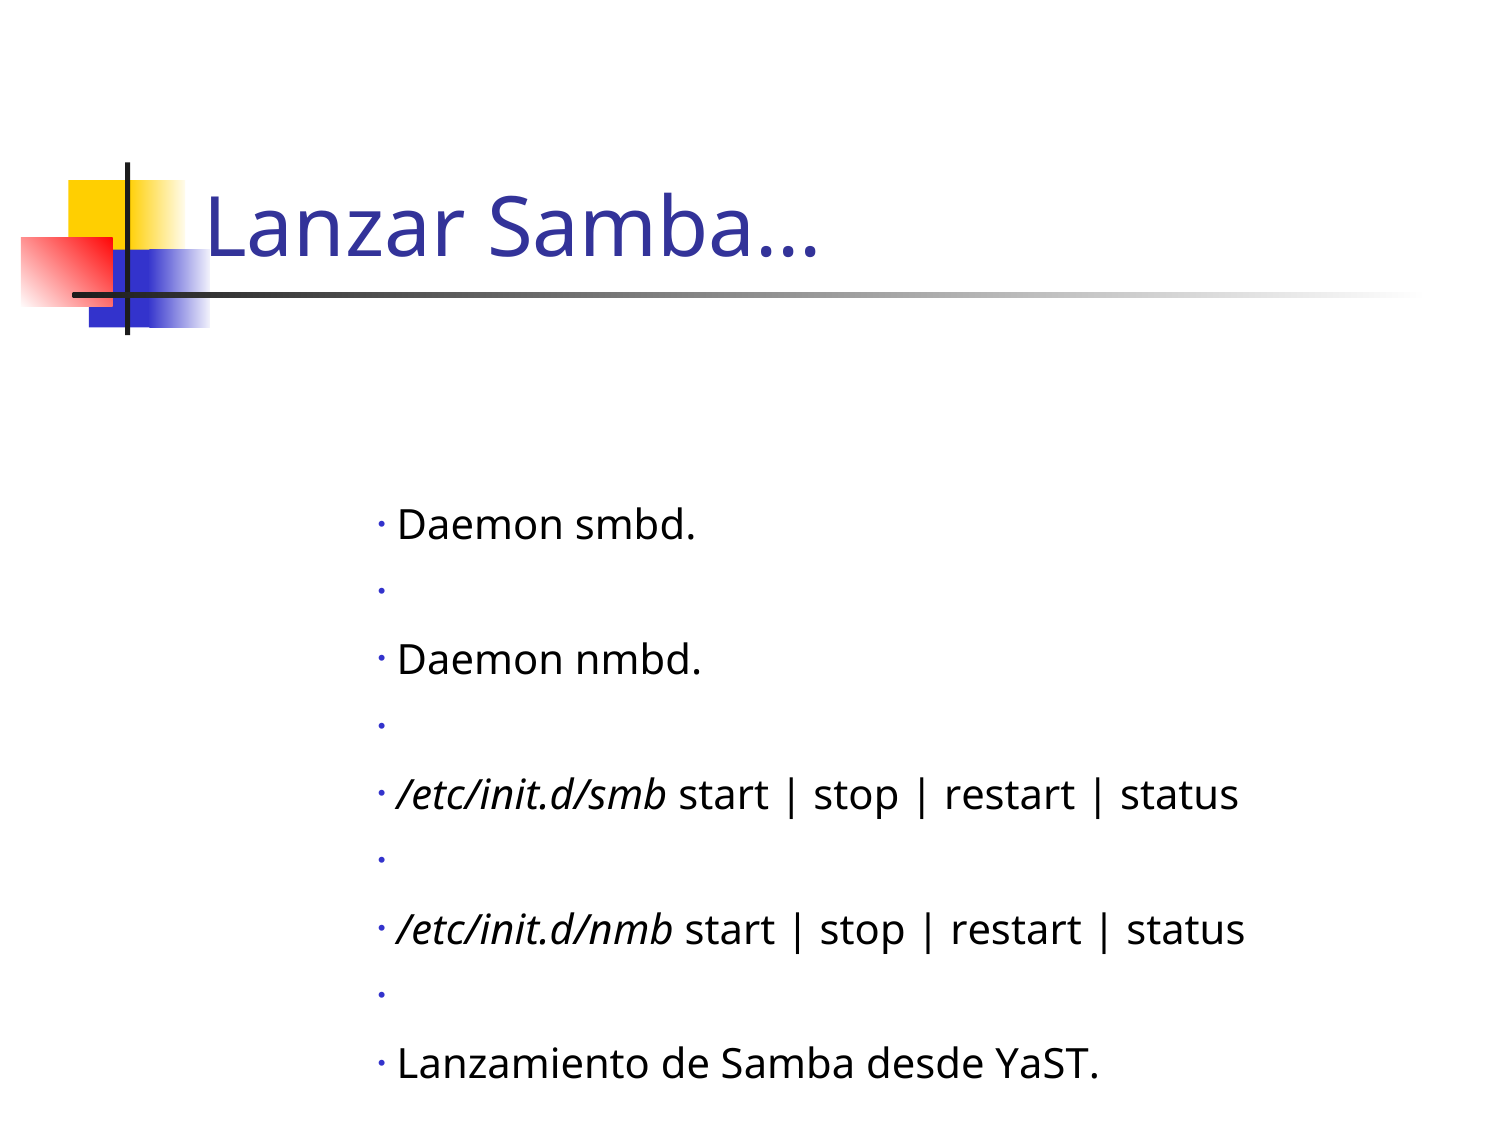

# Lanzar Samba...
 Daemon smbd.
 Daemon nmbd.
 /etc/init.d/smb start | stop | restart | status
 /etc/init.d/nmb start | stop | restart | status
 Lanzamiento de Samba desde YaST.